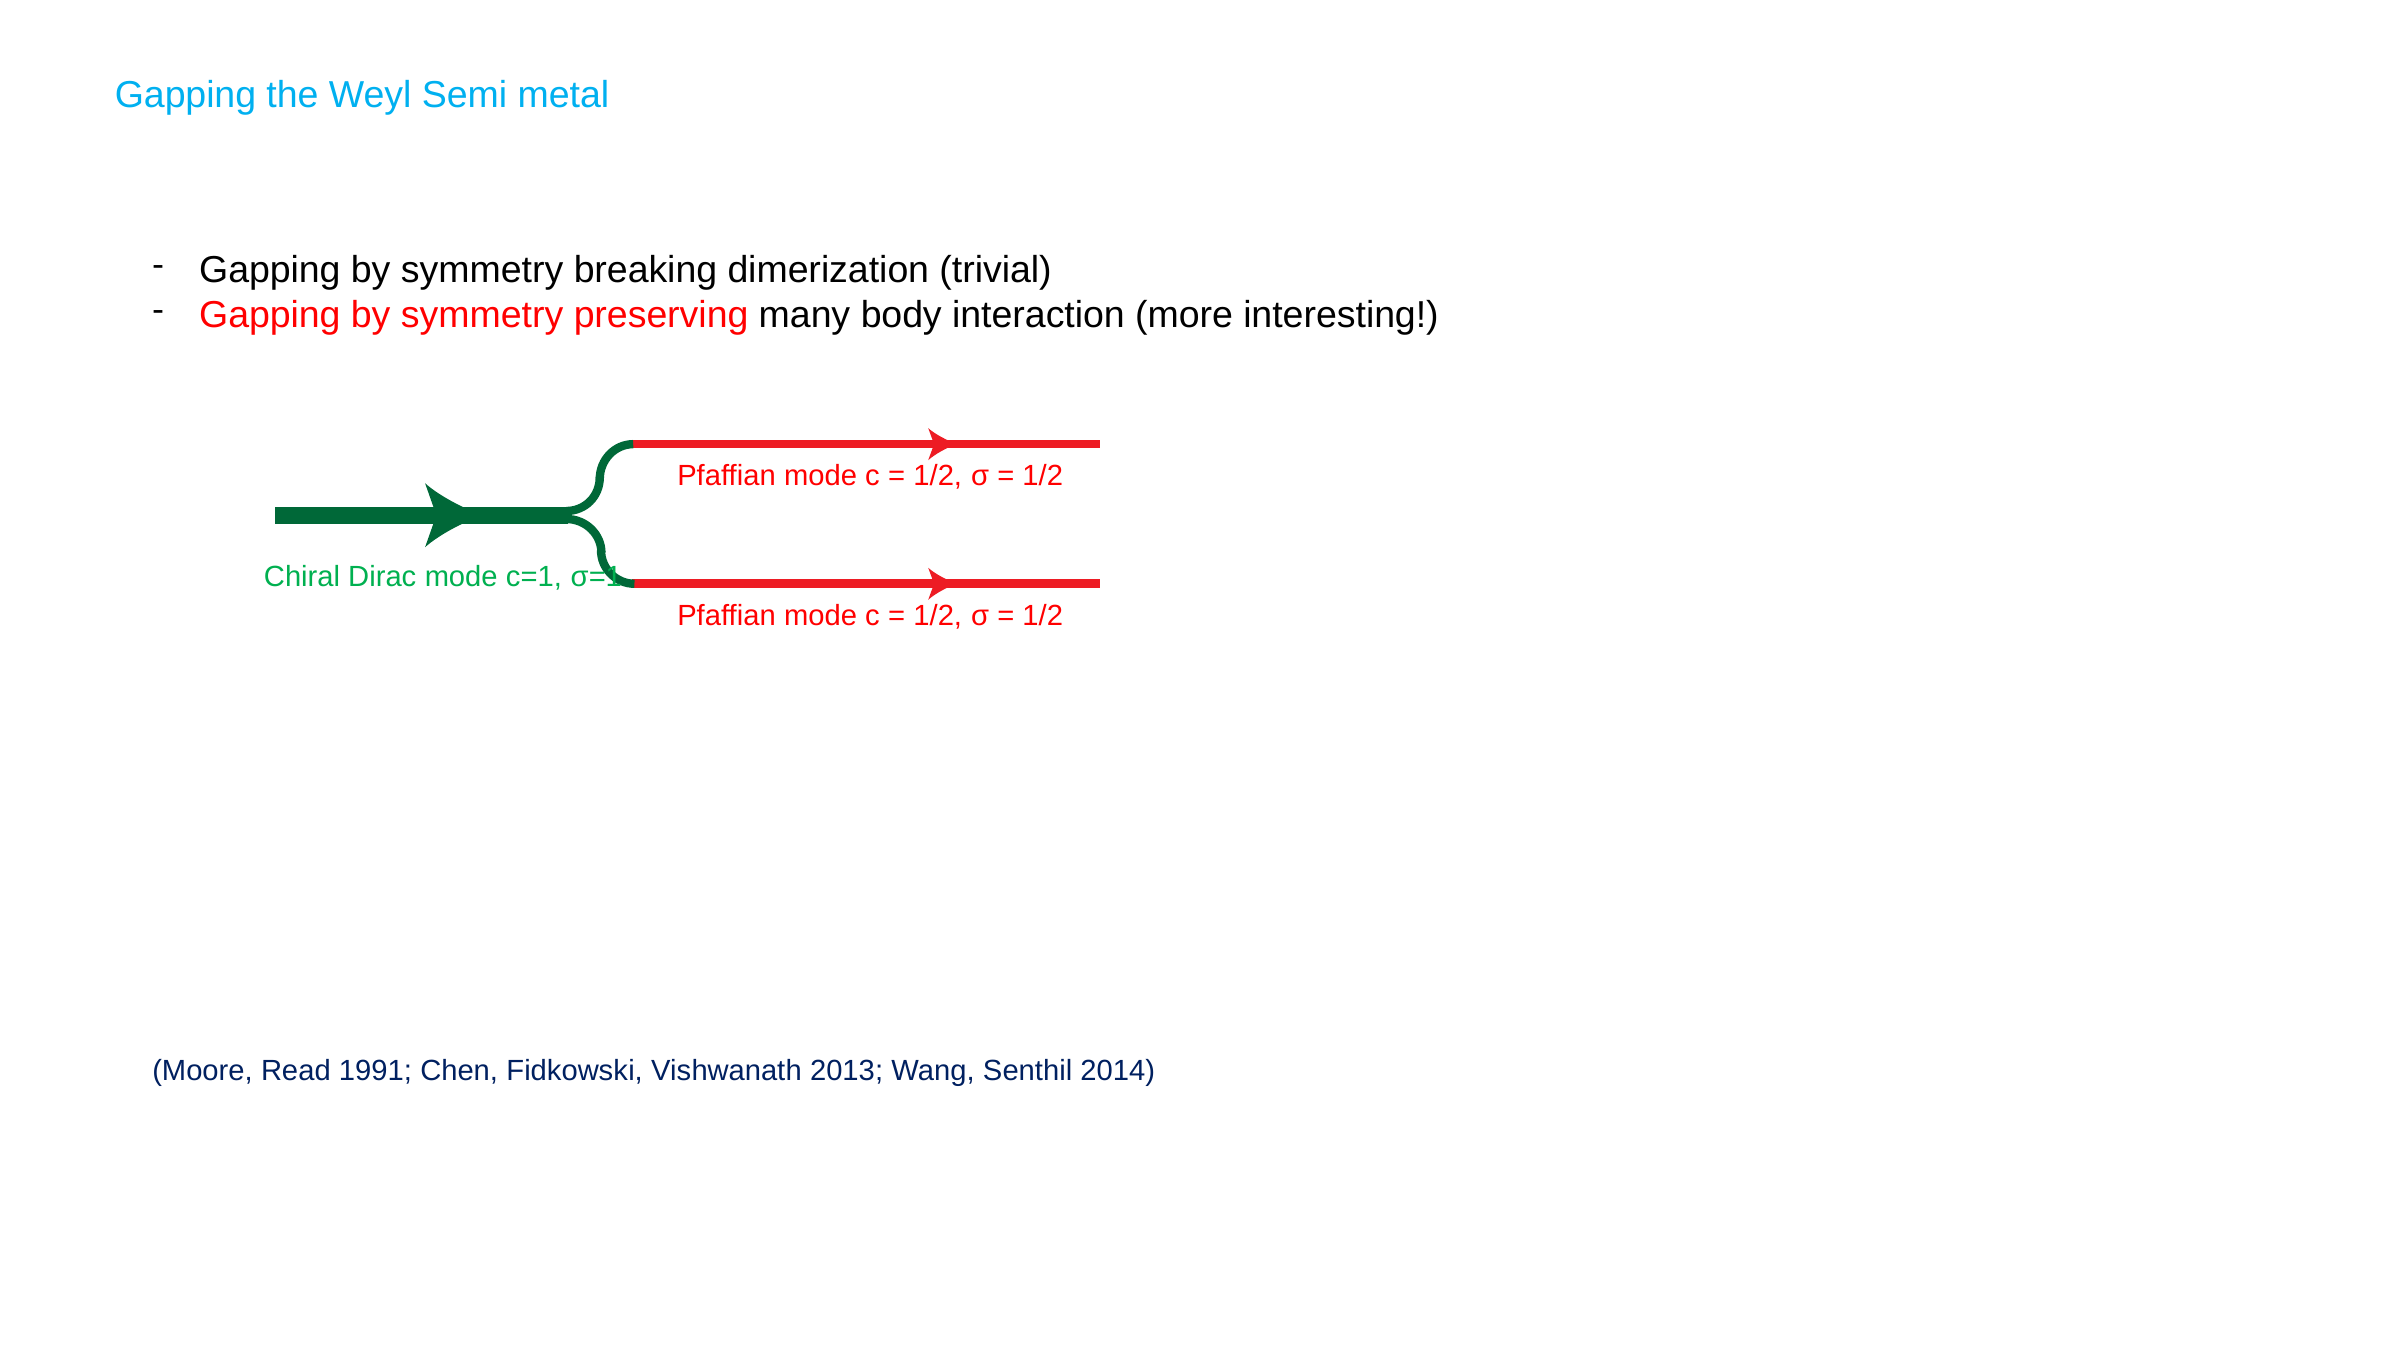

Gapping the Weyl Semi metal
Gapping by symmetry breaking dimerization (trivial)
Gapping by symmetry preserving many body interaction (more interesting!)
Pfaffian mode c = 1/2, σ = 1/2
Chiral Dirac mode c=1, σ=1
Pfaffian mode c = 1/2, σ = 1/2
(Moore, Read 1991; Chen, Fidkowski, Vishwanath 2013; Wang, Senthil 2014)